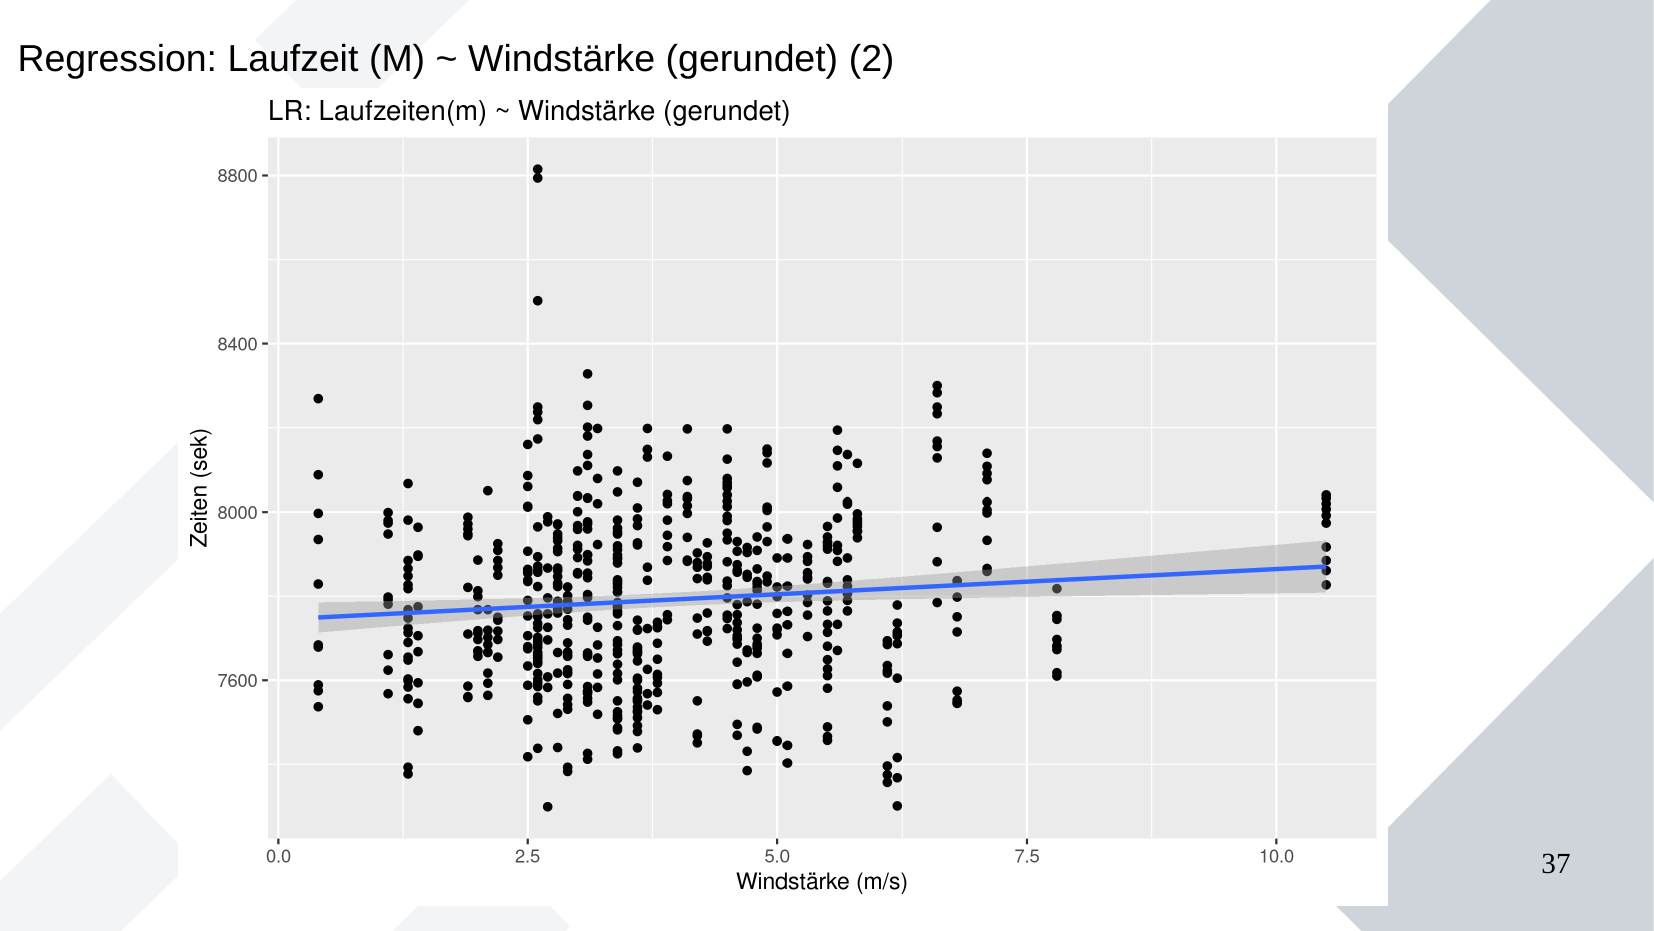

# Regression: Laufzeit (M) ~ Windstärke (gerundet) (2)
37